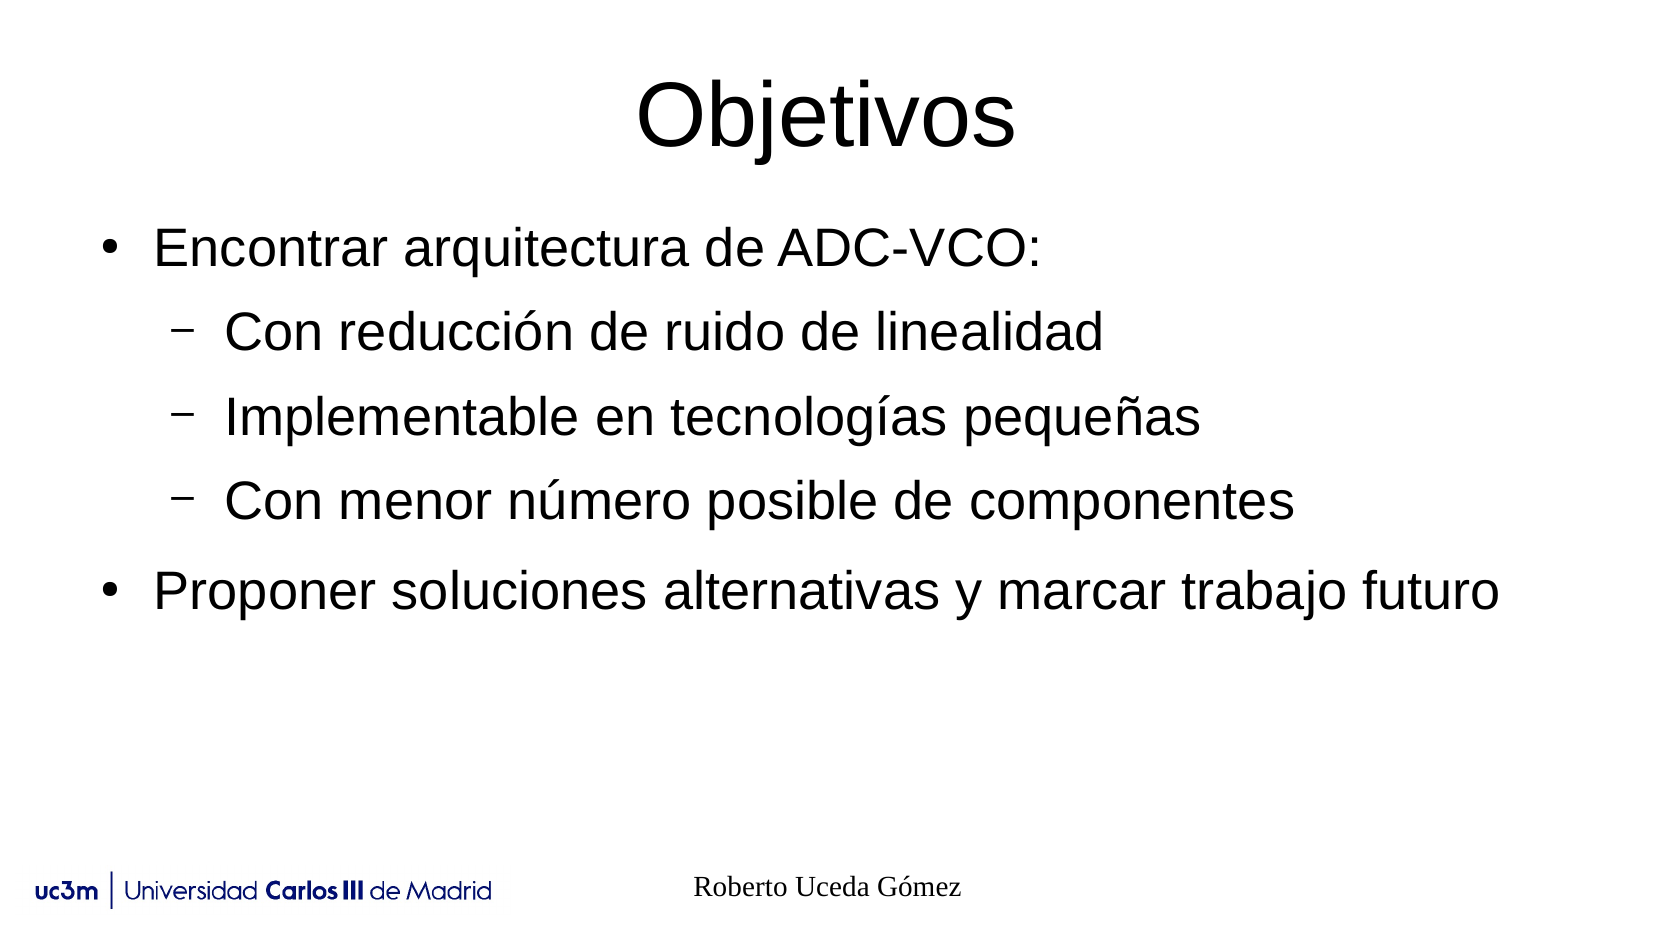

# Objetivos
Encontrar arquitectura de ADC-VCO:
Con reducción de ruido de linealidad
Implementable en tecnologías pequeñas
Con menor número posible de componentes
Proponer soluciones alternativas y marcar trabajo futuro